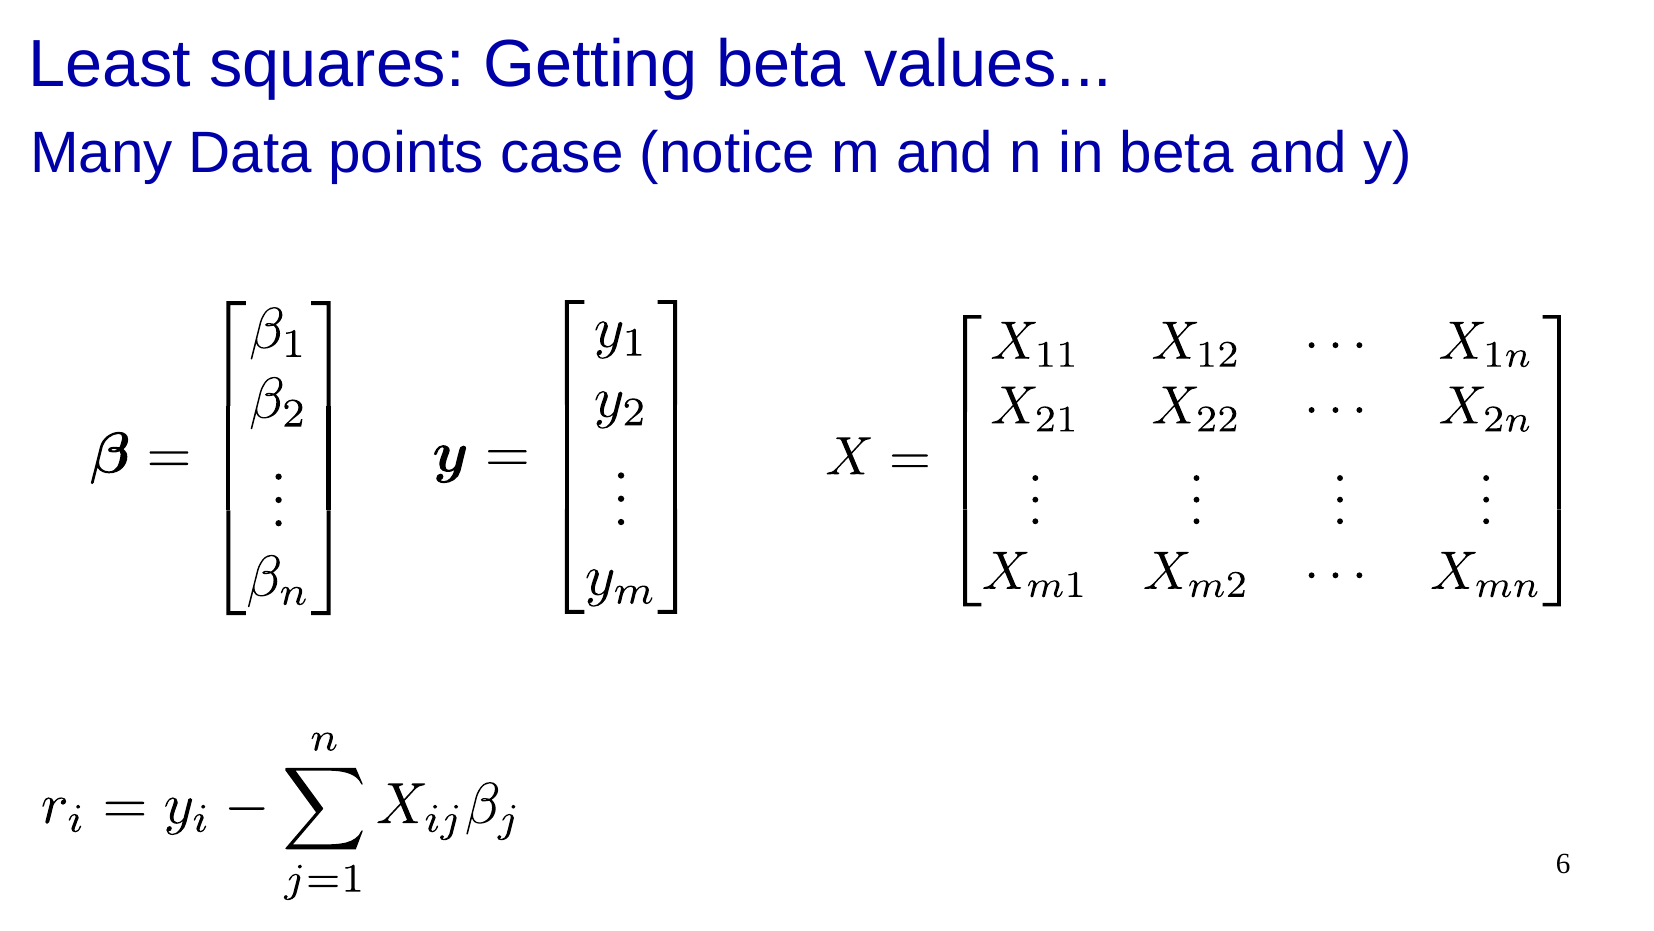

# Least squares: Getting beta values...
Many Data points case (notice m and n in beta and y)
6